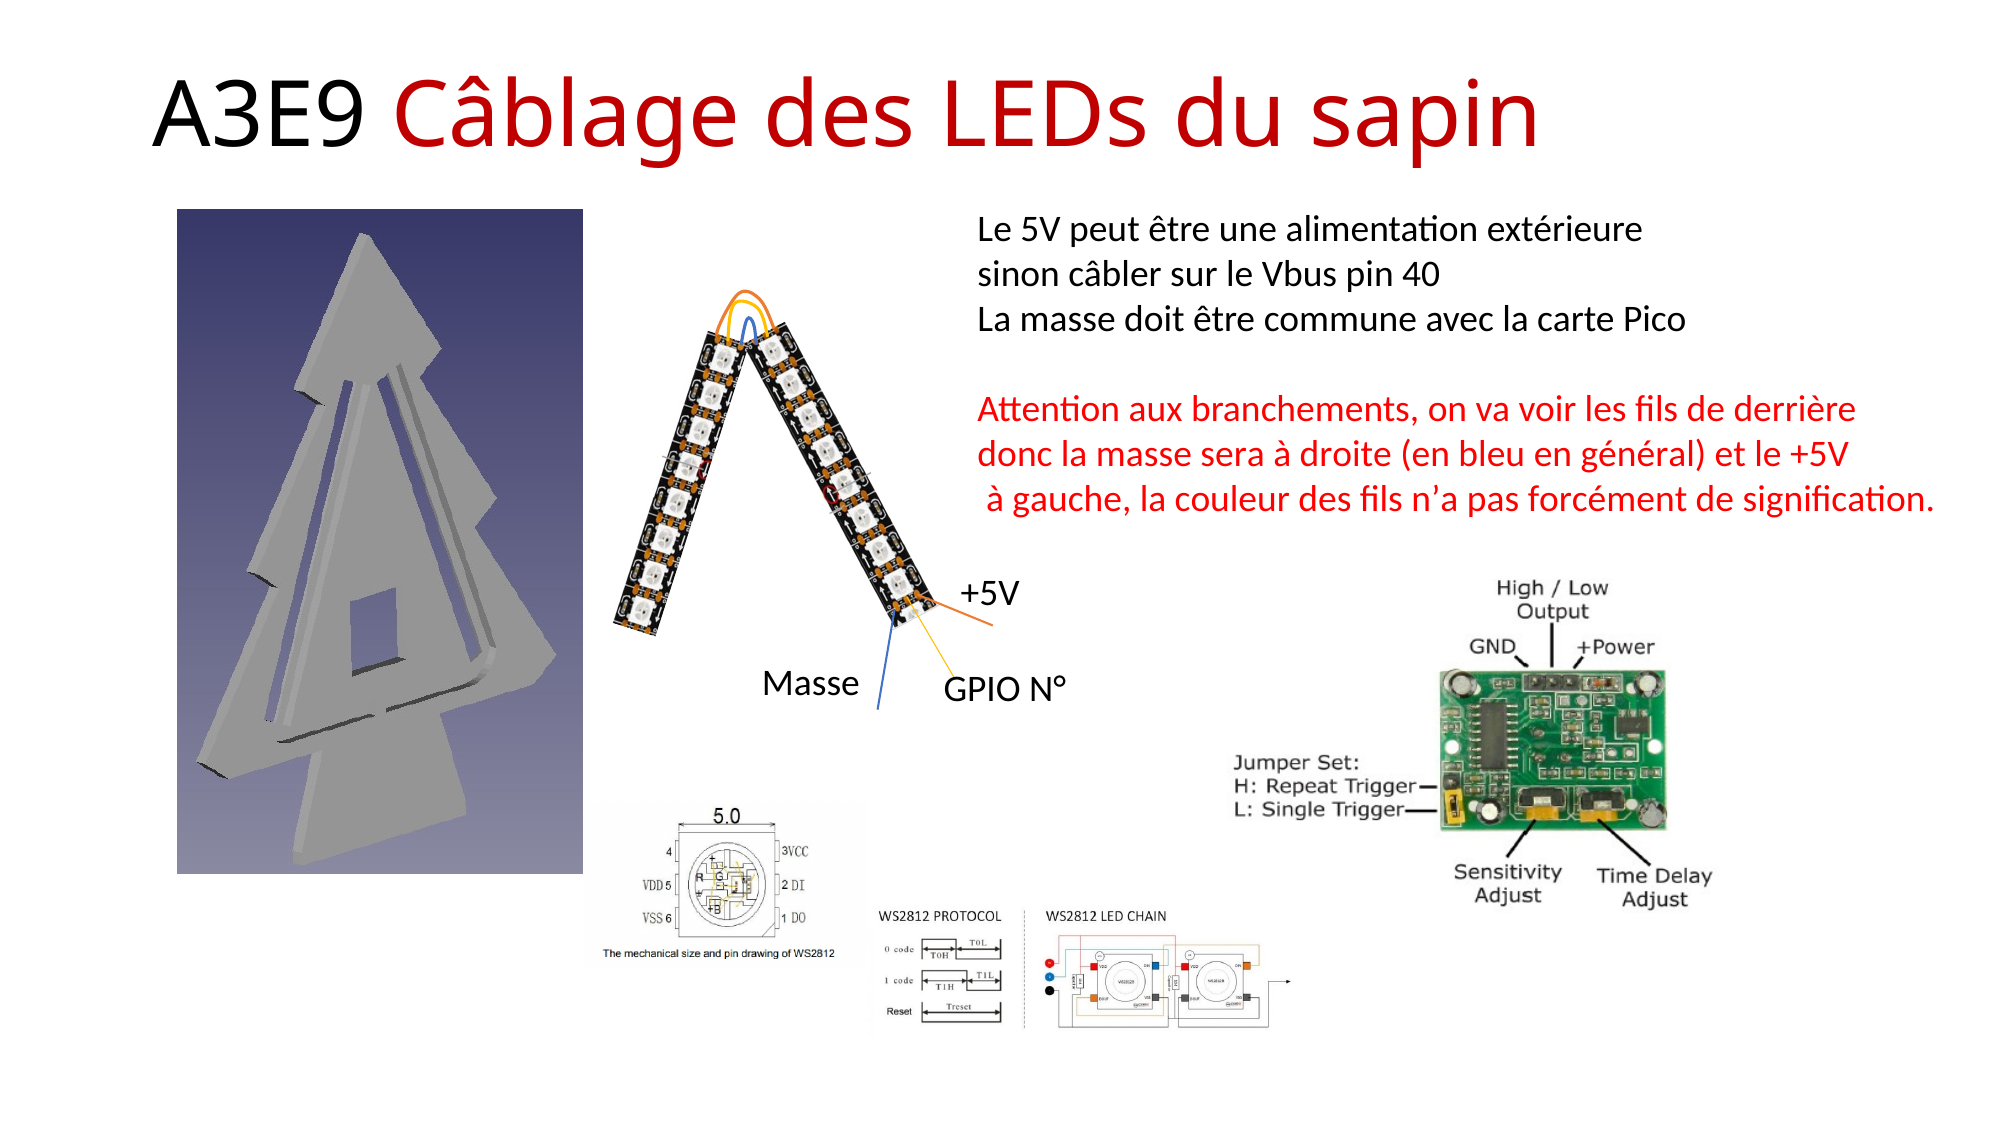

A3E9 Câblage des LEDs du sapin
Le 5V peut être une alimentation extérieure
sinon câbler sur le Vbus pin 40
La masse doit être commune avec la carte Pico
Attention aux branchements, on va voir les fils de derrière
donc la masse sera à droite (en bleu en général) et le +5V
 à gauche, la couleur des fils n’a pas forcément de signification.
+5V
Masse
GPIO N°